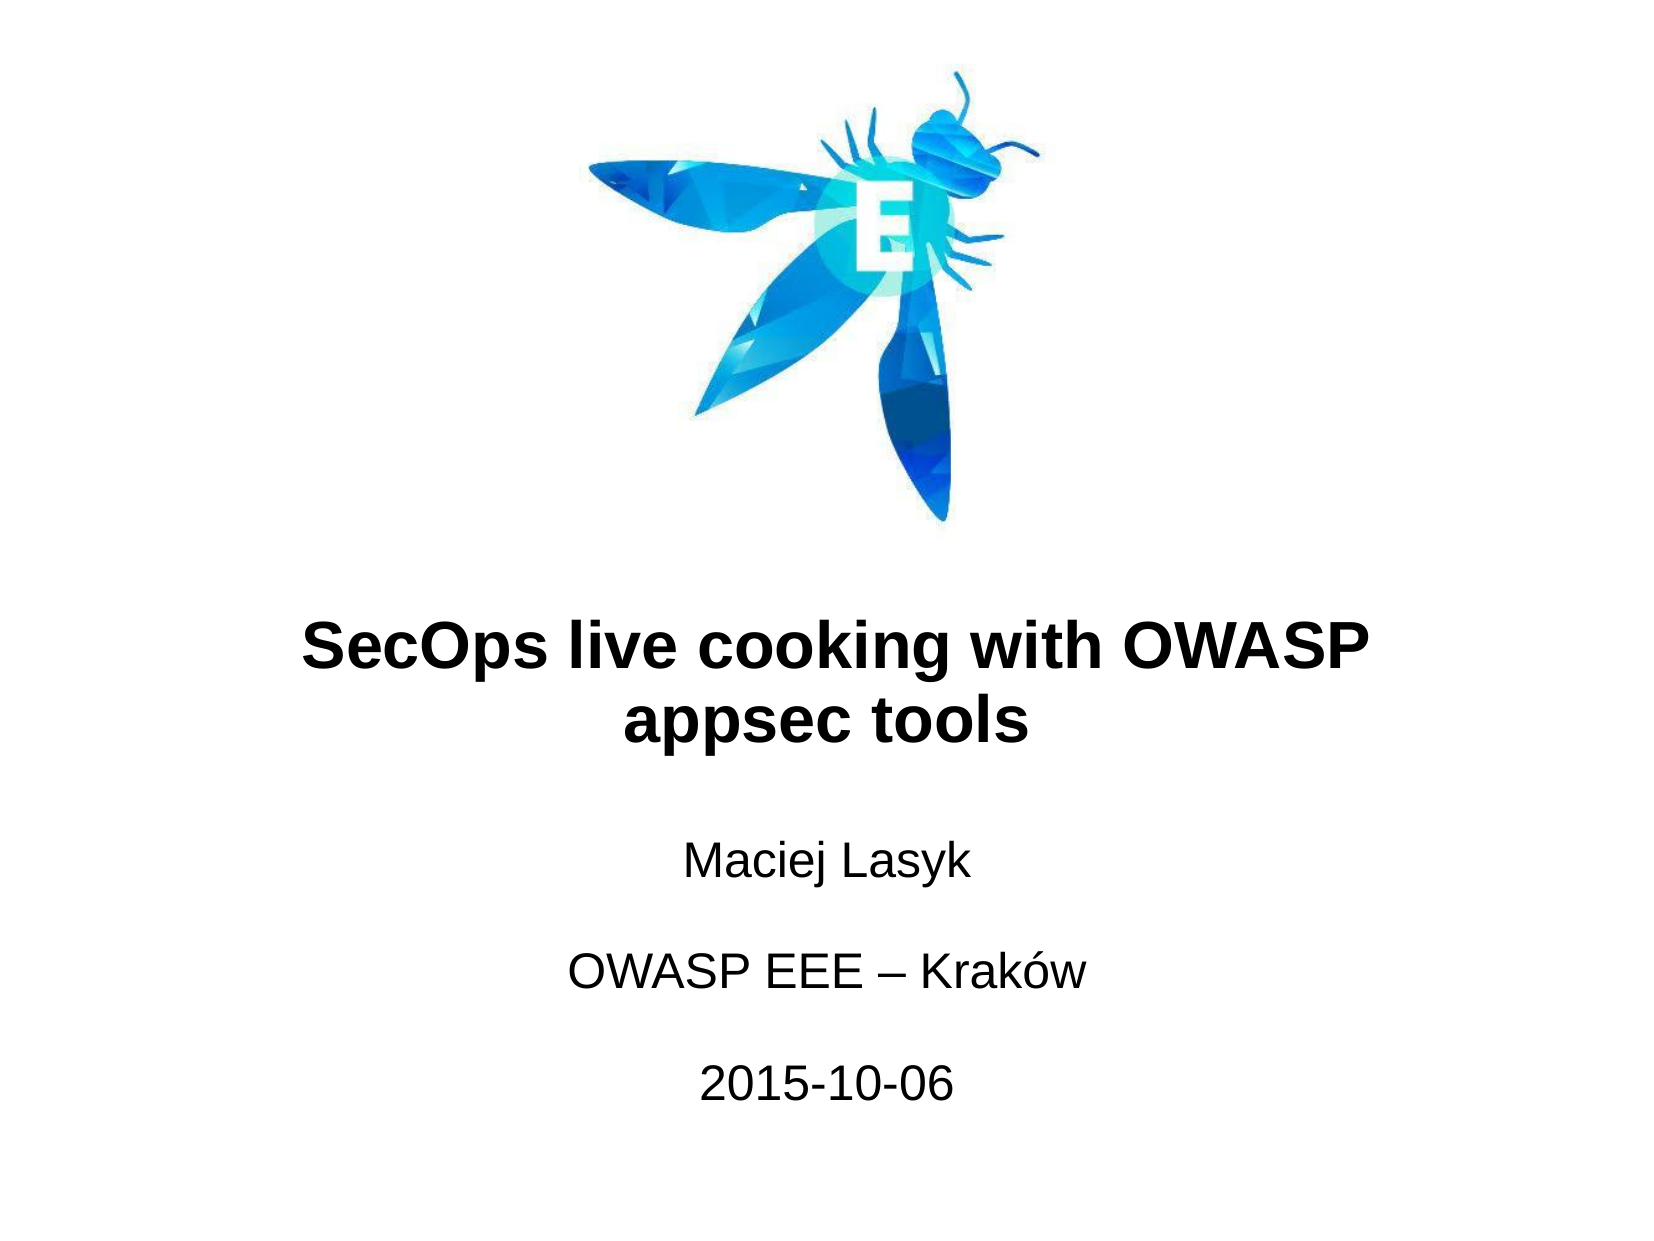

SecOps live cooking with OWASP appsec tools
Maciej Lasyk
OWASP EEE – Kraków
2015-10-06